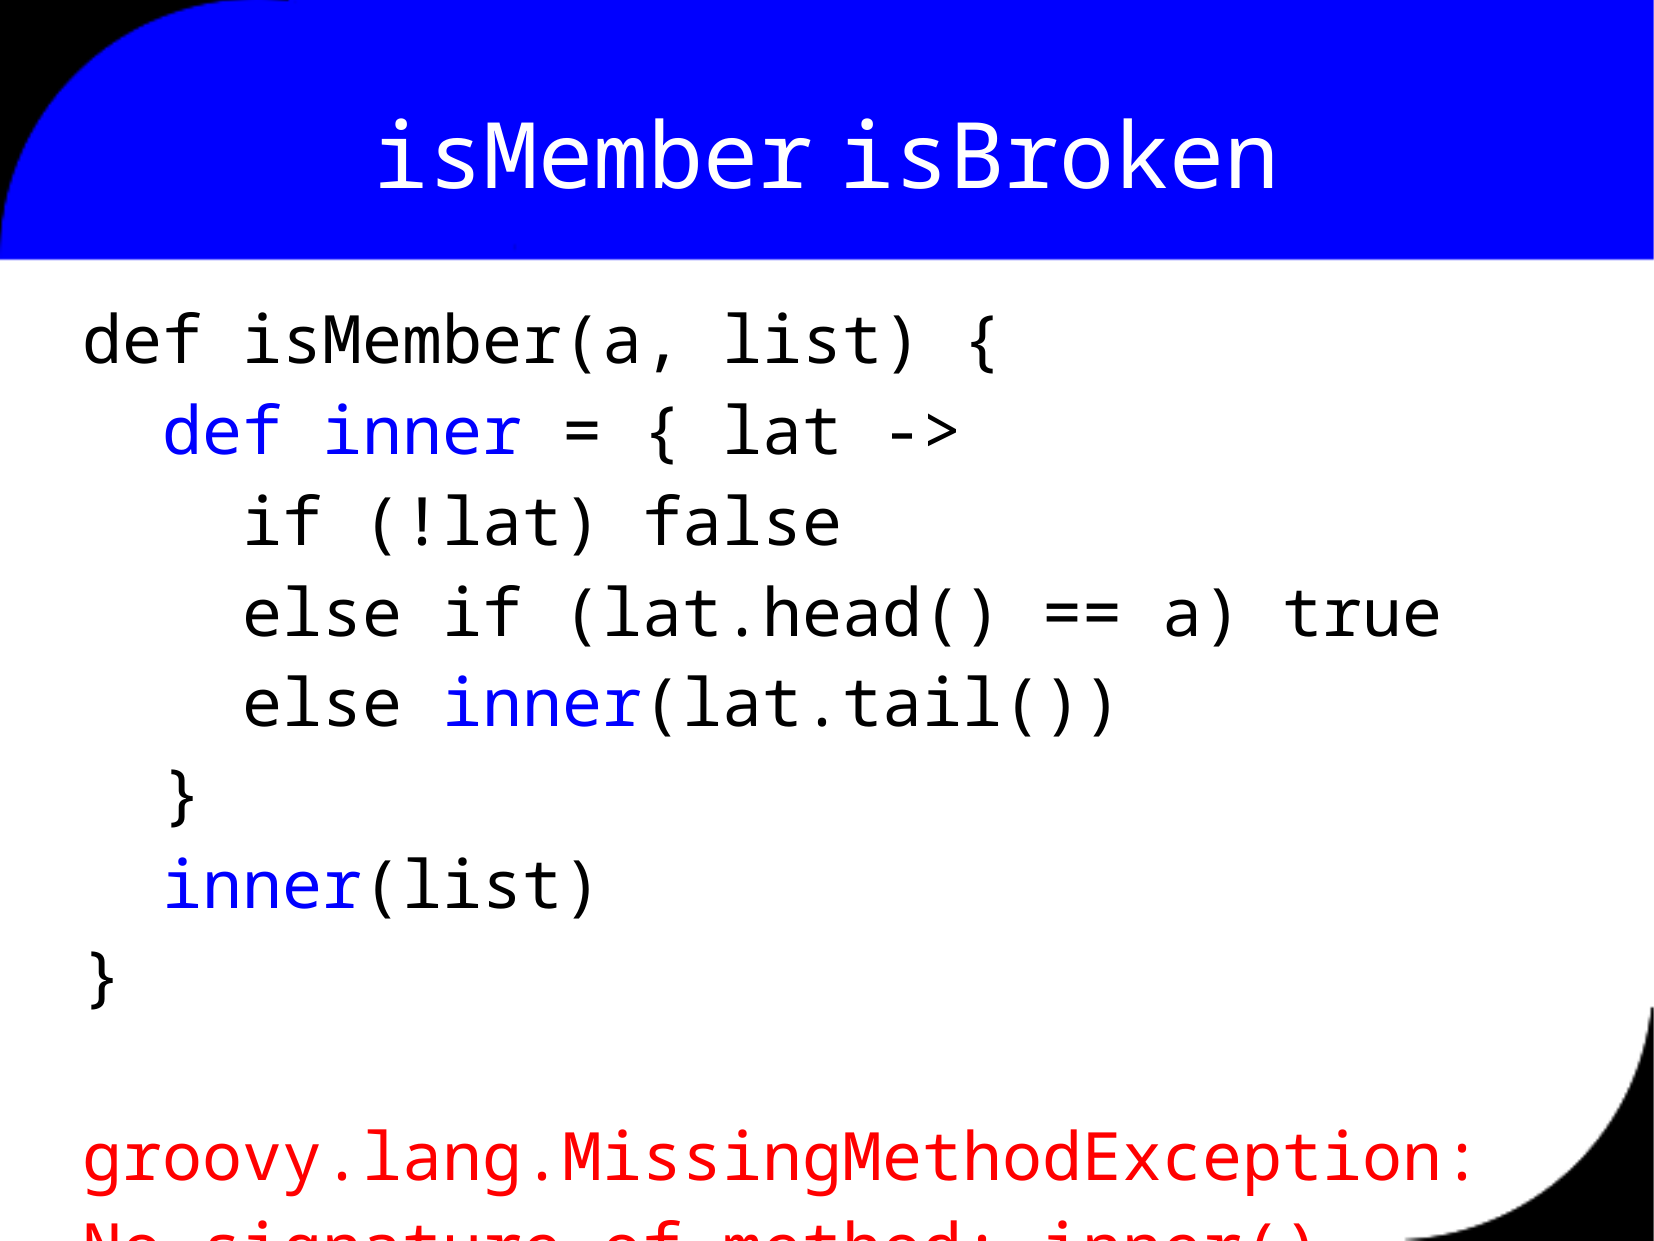

# isMember isBroken
def isMember(a, list) {
 def inner = { lat ->
 if (!lat) false
 else if (lat.head() == a) true
 else inner(lat.tail())
 }
 inner(list)
}
groovy.lang.MissingMethodException: No signature of method: inner()